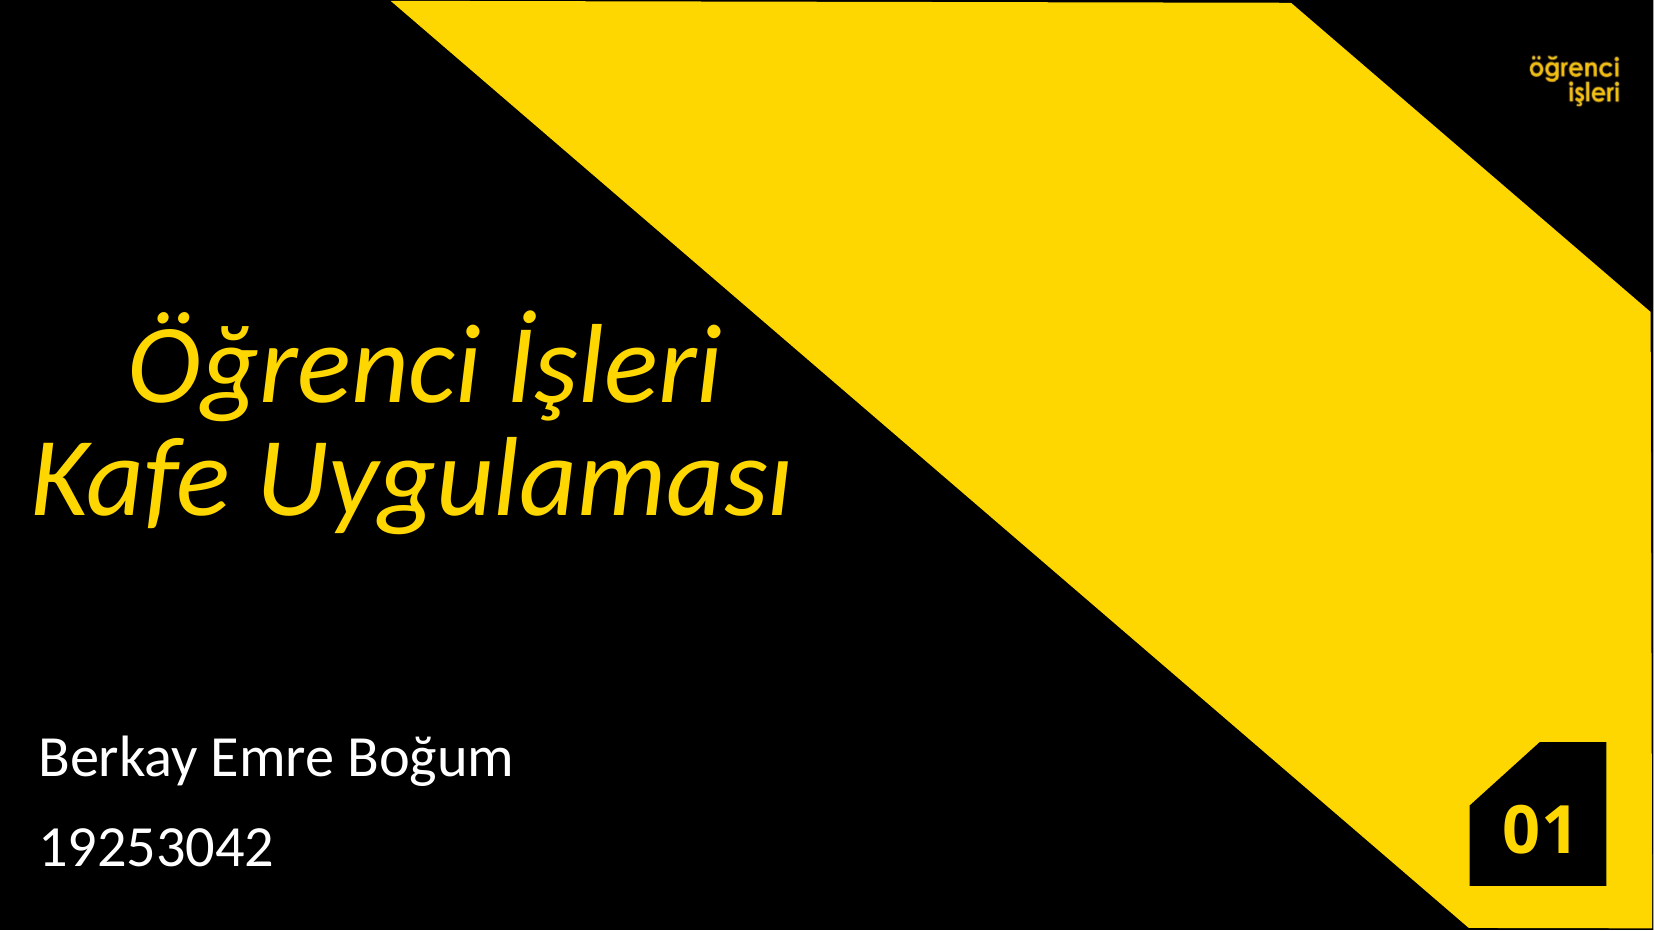

# Öğrenci İşleri
Kafe Uygulaması
Berkay Emre Boğum
19253042
01